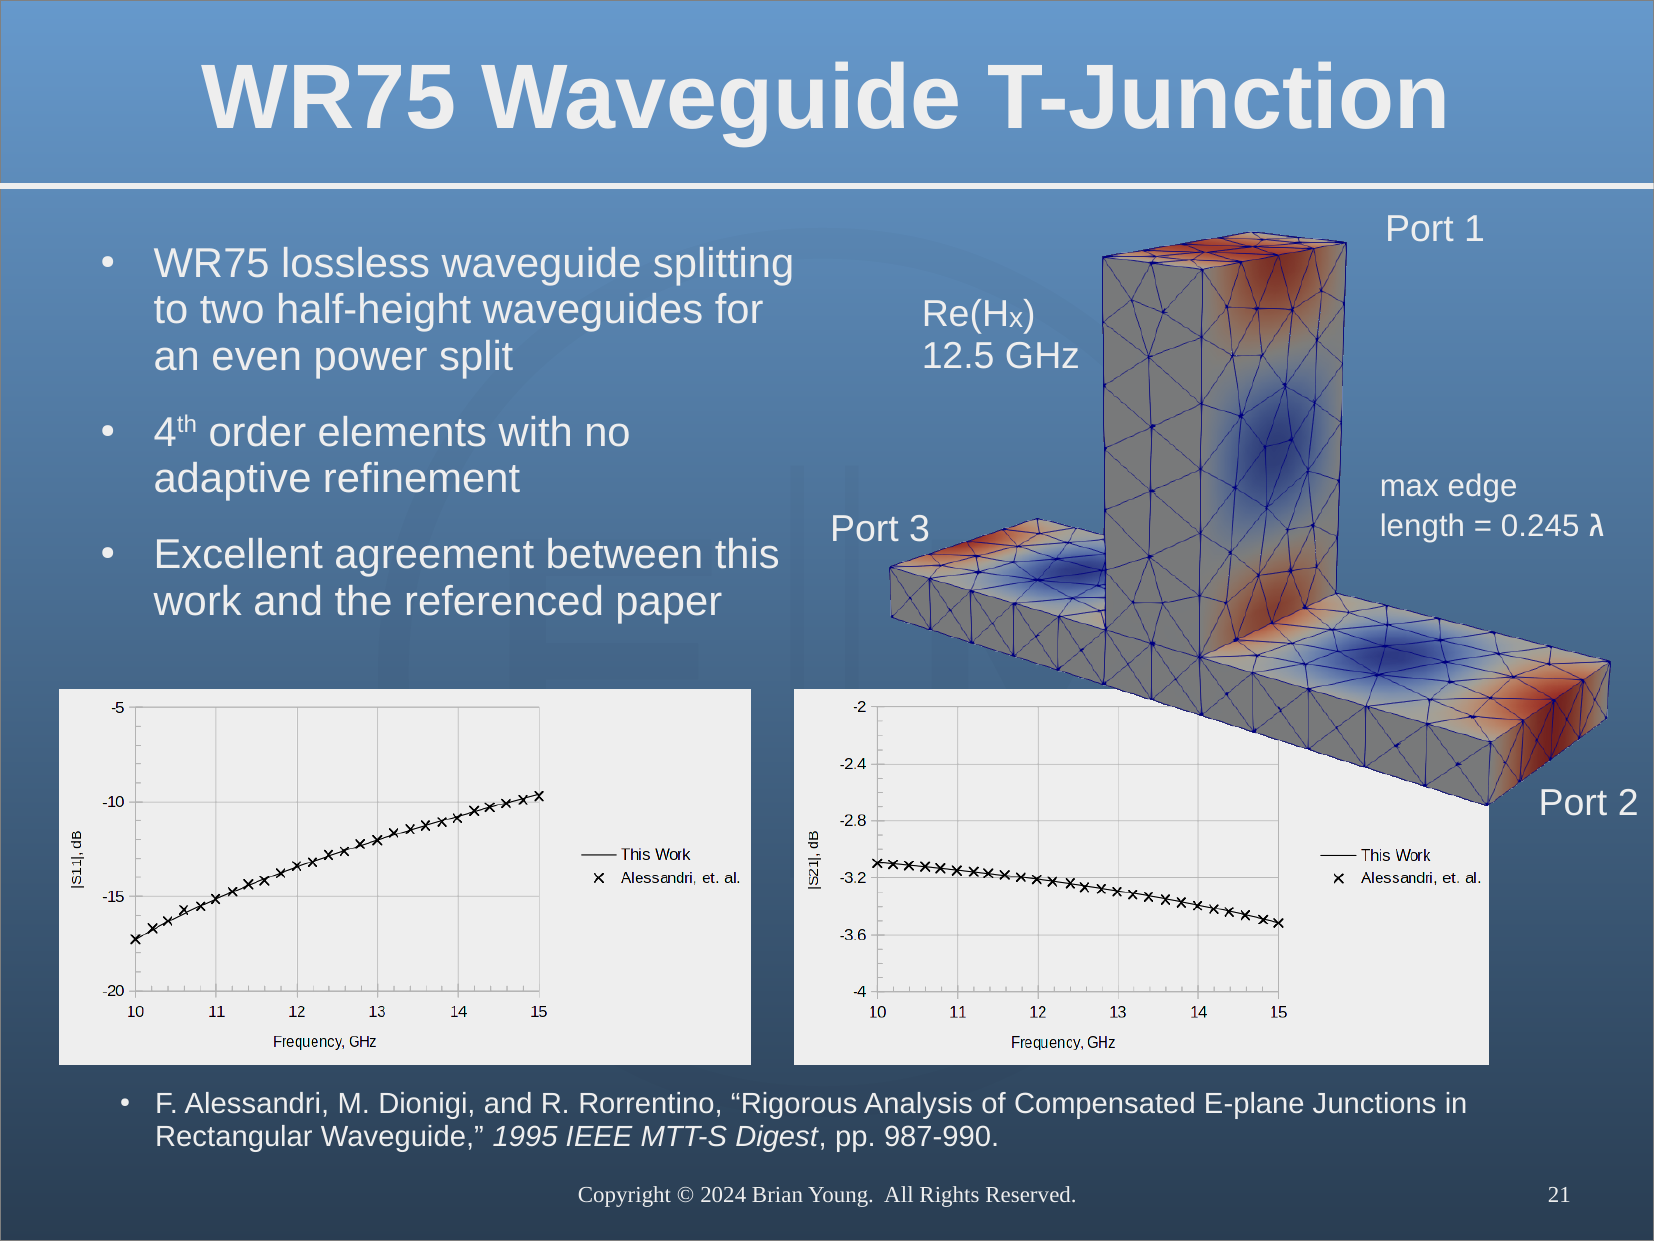

# WR75 Waveguide T-Junction
Port 1
WR75 lossless waveguide splitting to two half-height waveguides for an even power split
4th order elements with no adaptive refinement
Excellent agreement between this work and the referenced paper
Re(Hx)
12.5 GHz
max edge
length = 0.245 ג
Port 3
Port 2
F. Alessandri, M. Dionigi, and R. Rorrentino, “Rigorous Analysis of Compensated E-plane Junctions in Rectangular Waveguide,” 1995 IEEE MTT-S Digest, pp. 987-990.
21